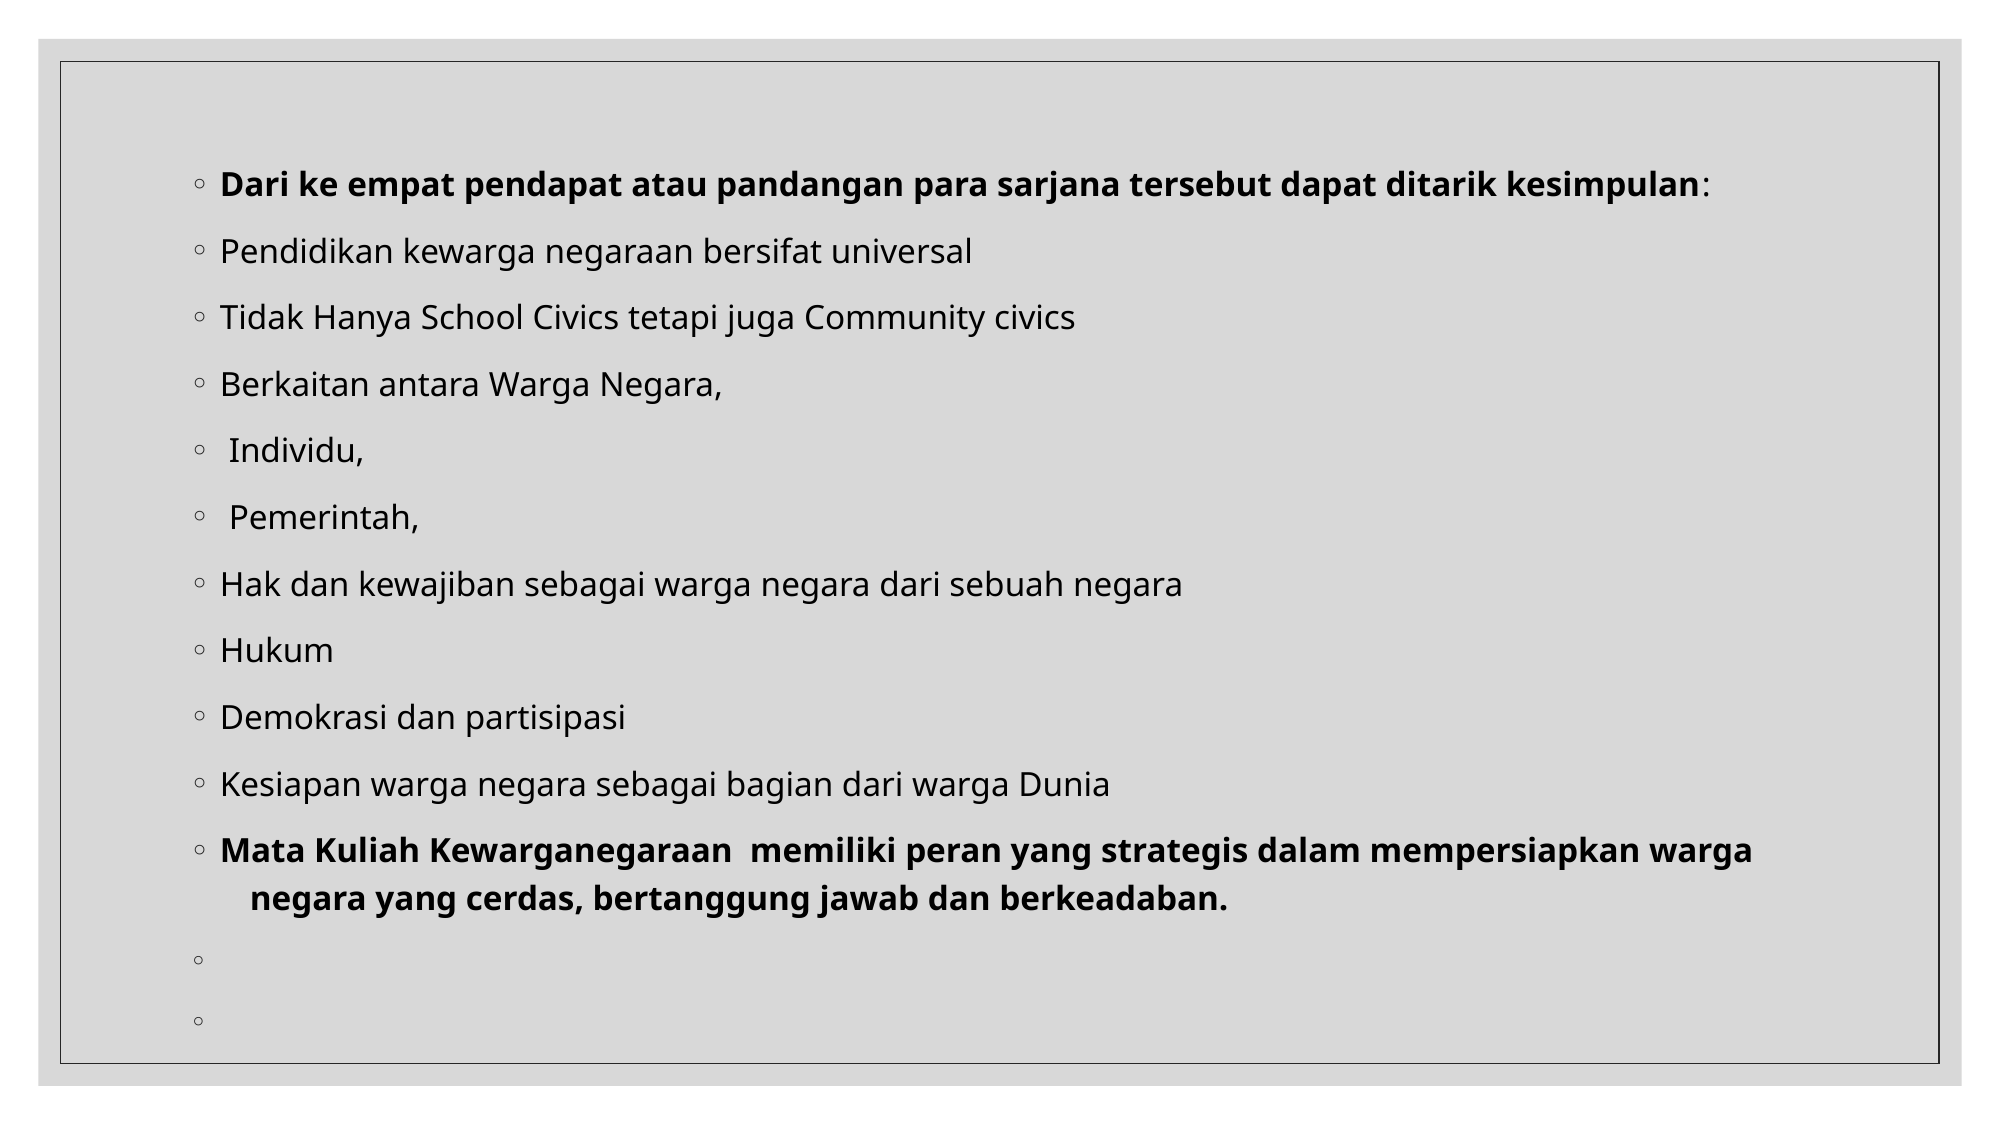

# Dari ke empat pendapat atau pandangan para sarjana tersebut dapat ditarik kesimpulan:
Pendidikan kewarga negaraan bersifat universal
Tidak Hanya School Civics tetapi juga Community civics
Berkaitan antara Warga Negara,
 Individu,
 Pemerintah,
Hak dan kewajiban sebagai warga negara dari sebuah negara
Hukum
Demokrasi dan partisipasi
Kesiapan warga negara sebagai bagian dari warga Dunia
Mata Kuliah Kewarganegaraan memiliki peran yang strategis dalam mempersiapkan warga negara yang cerdas, bertanggung jawab dan berkeadaban.